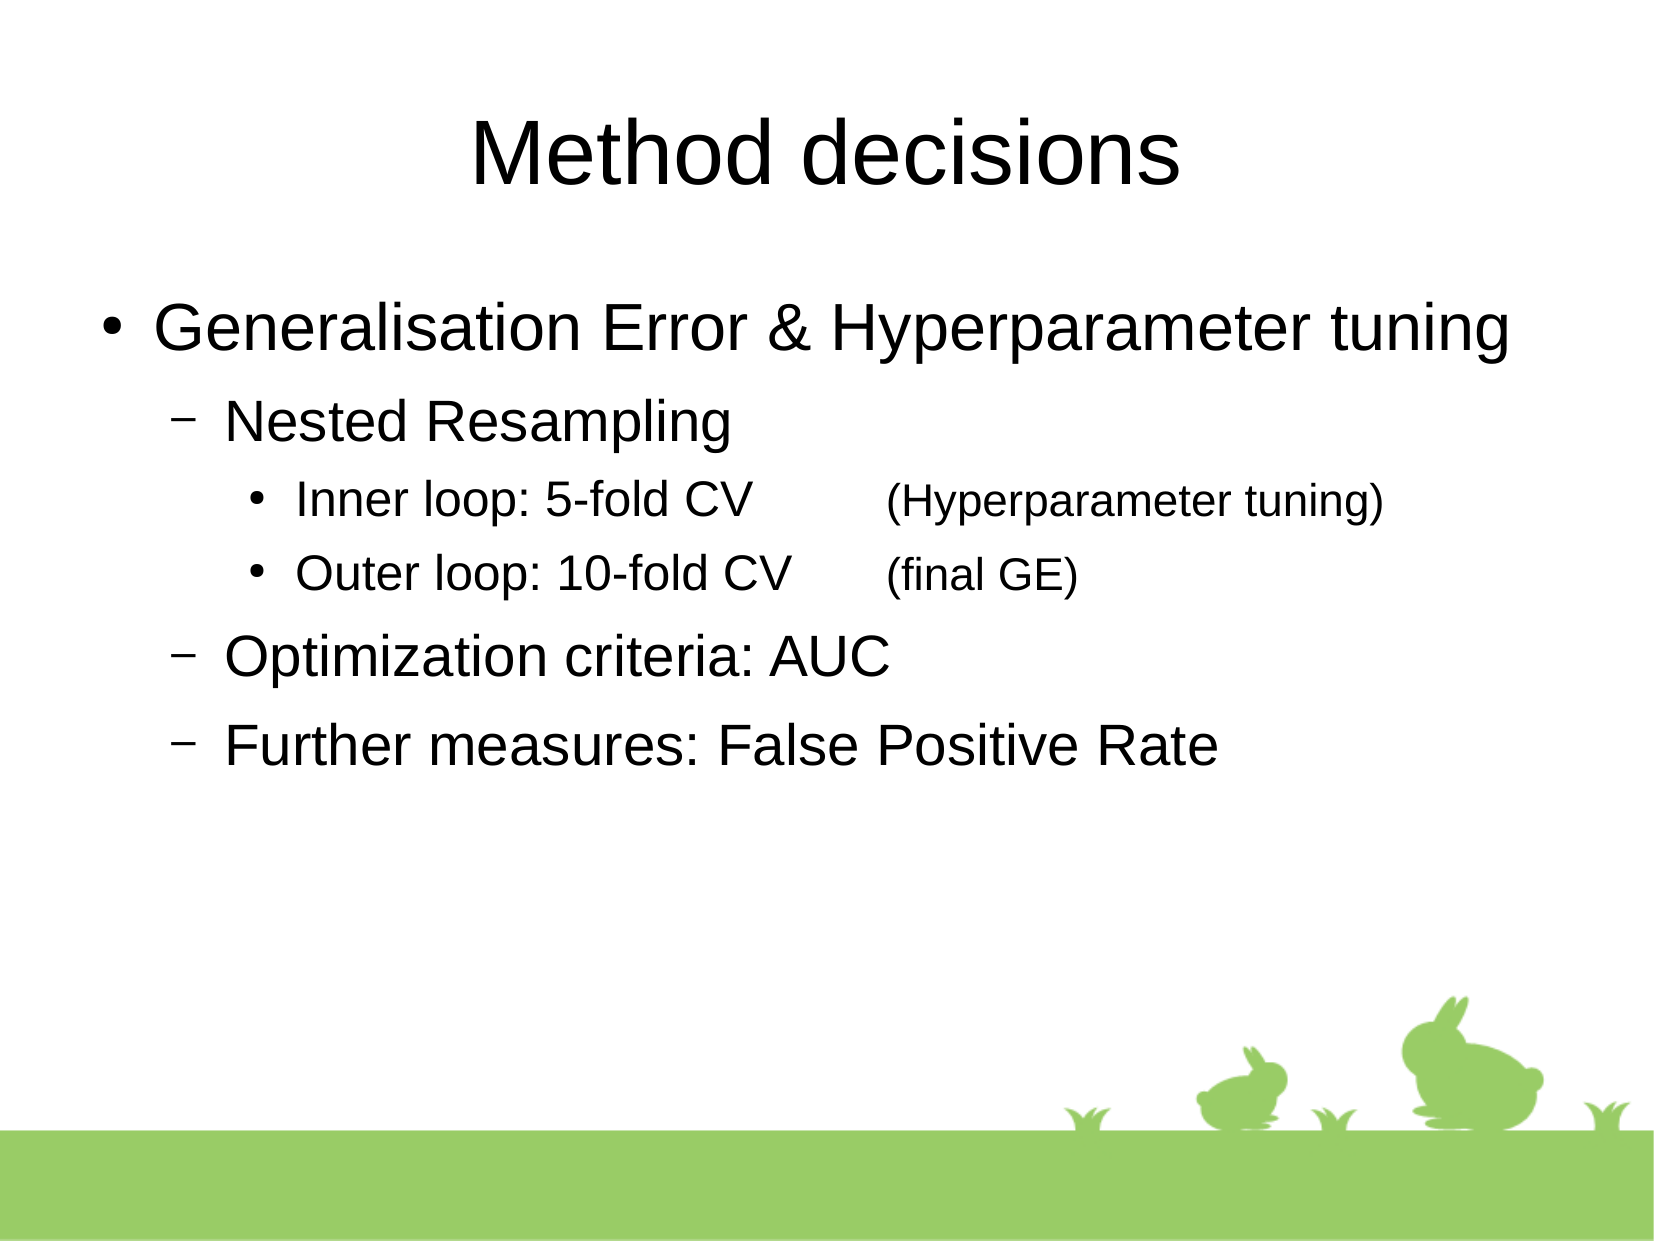

# Method decisions
Generalisation Error & Hyperparameter tuning
Nested Resampling
Inner loop: 5-fold CV		(Hyperparameter tuning)
Outer loop: 10-fold CV		(final GE)
Optimization criteria: AUC
Further measures: False Positive Rate